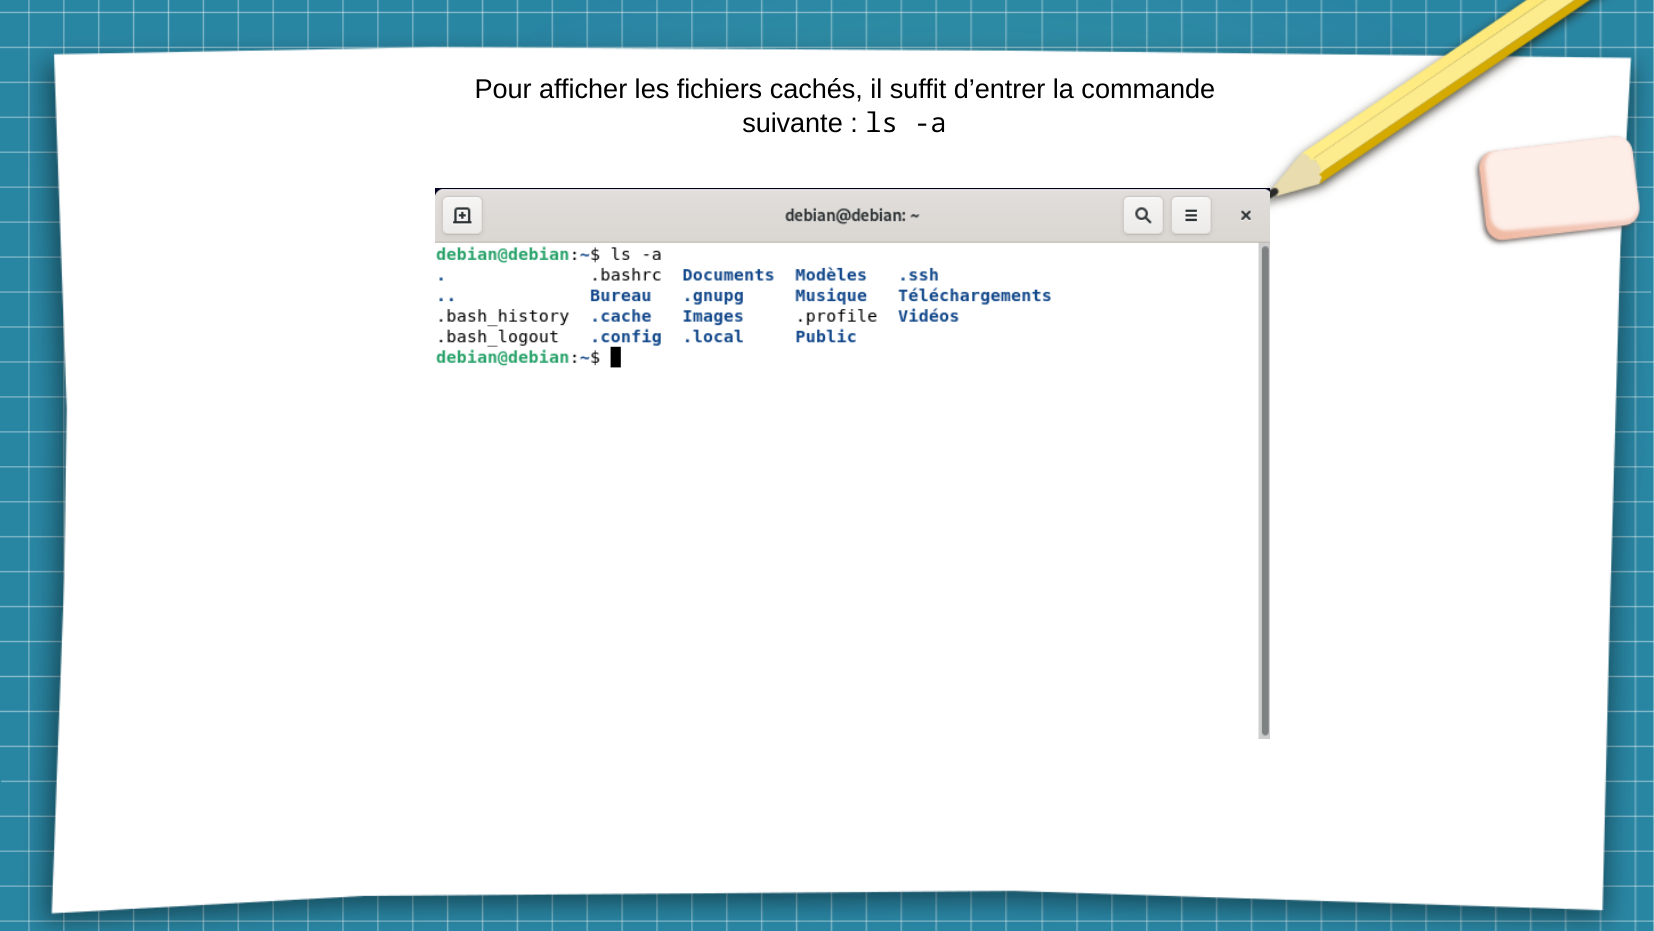

# Pour afficher les fichiers cachés, il suffit d’entrer la commande suivante : ls -a